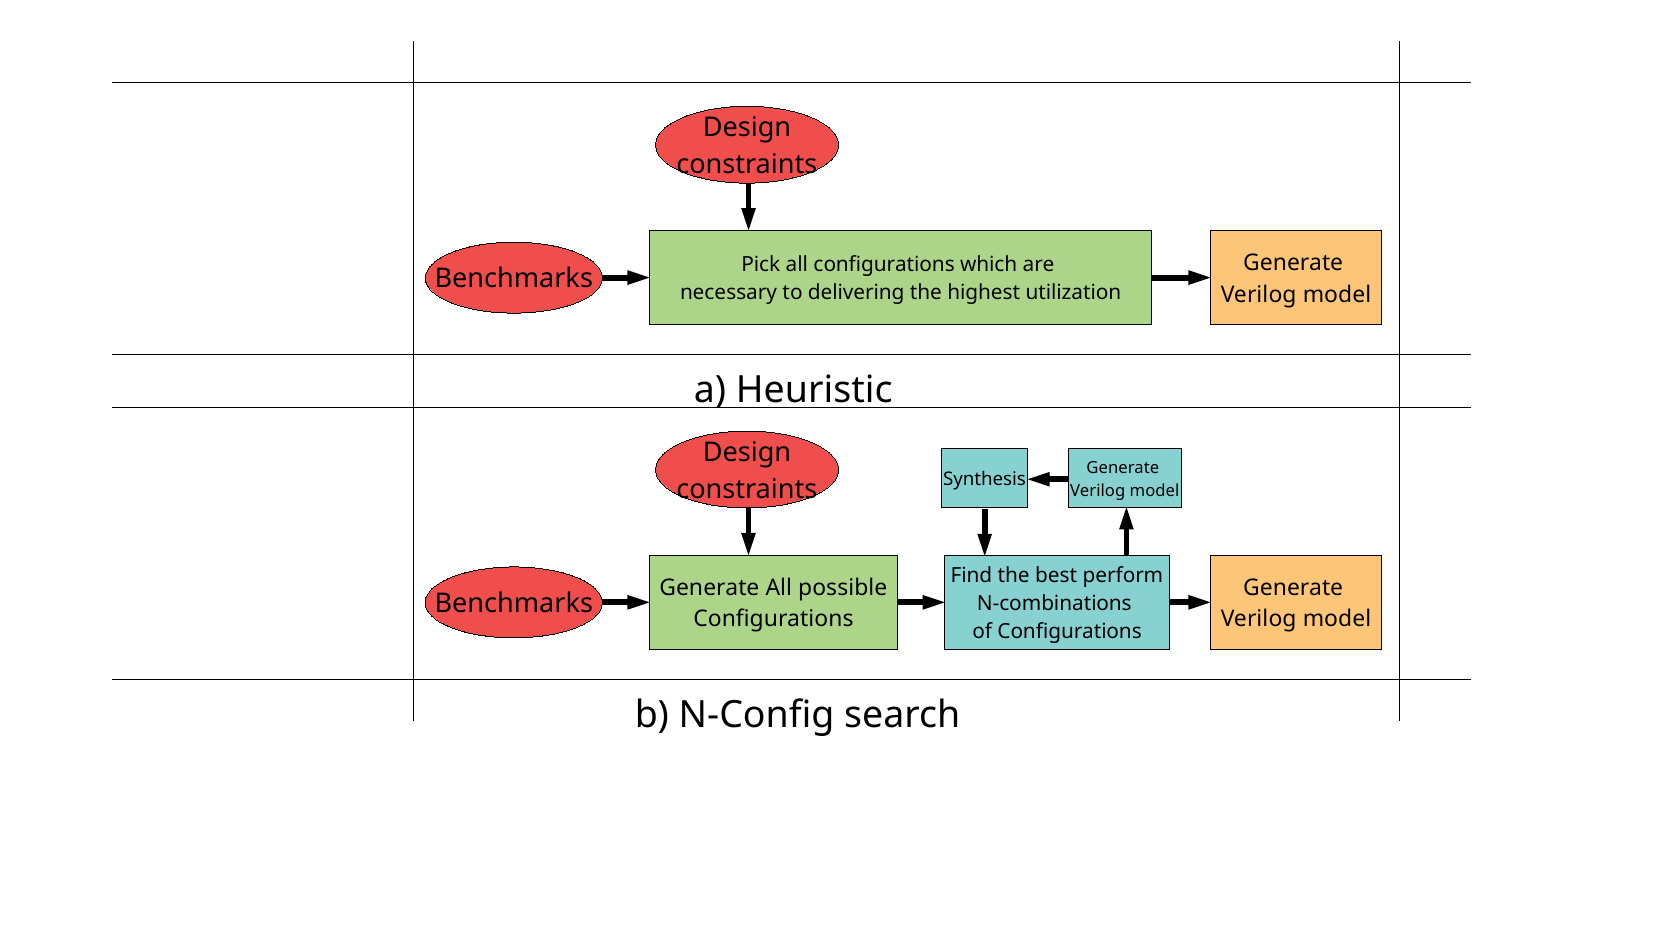

Design
constraints
Pick all configurations which are
necessary to delivering the highest utilization
Generate
Verilog model
Benchmarks
a) Heuristic
Design
constraints
Synthesis
Generate
Verilog model
Generate All possible
Configurations
Find the best perform
N-combinations
of Configurations
Generate
Verilog model
Benchmarks
b) N-Config search